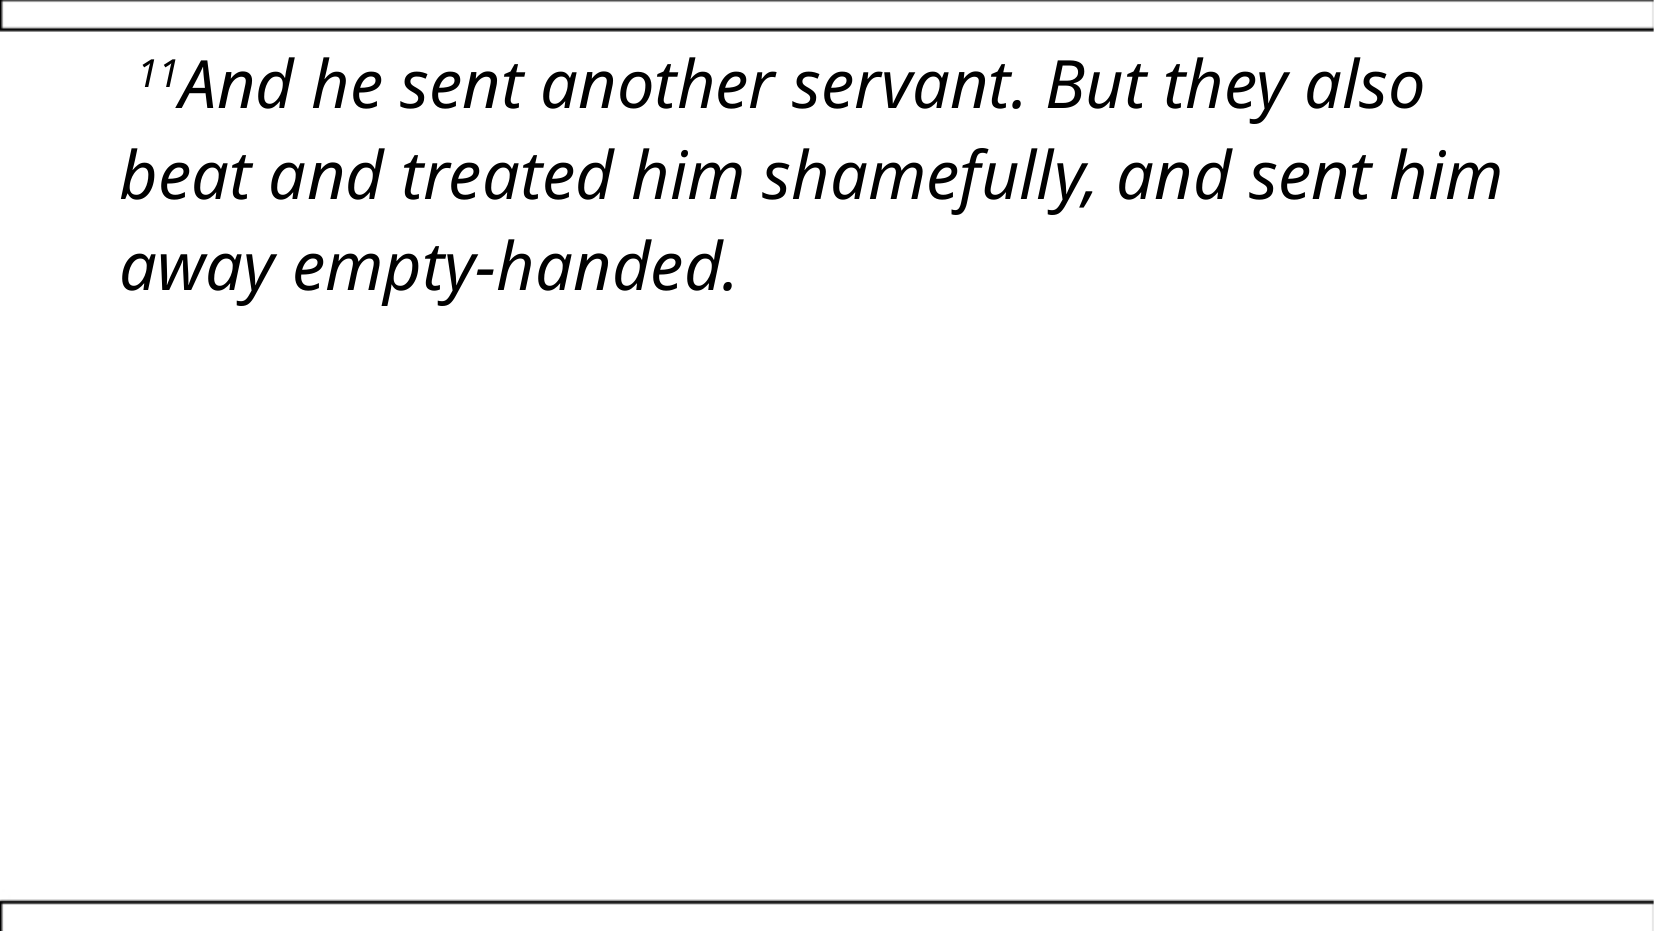

11And he sent another servant. But they also beat and treated him shamefully, and sent him away empty-handed.